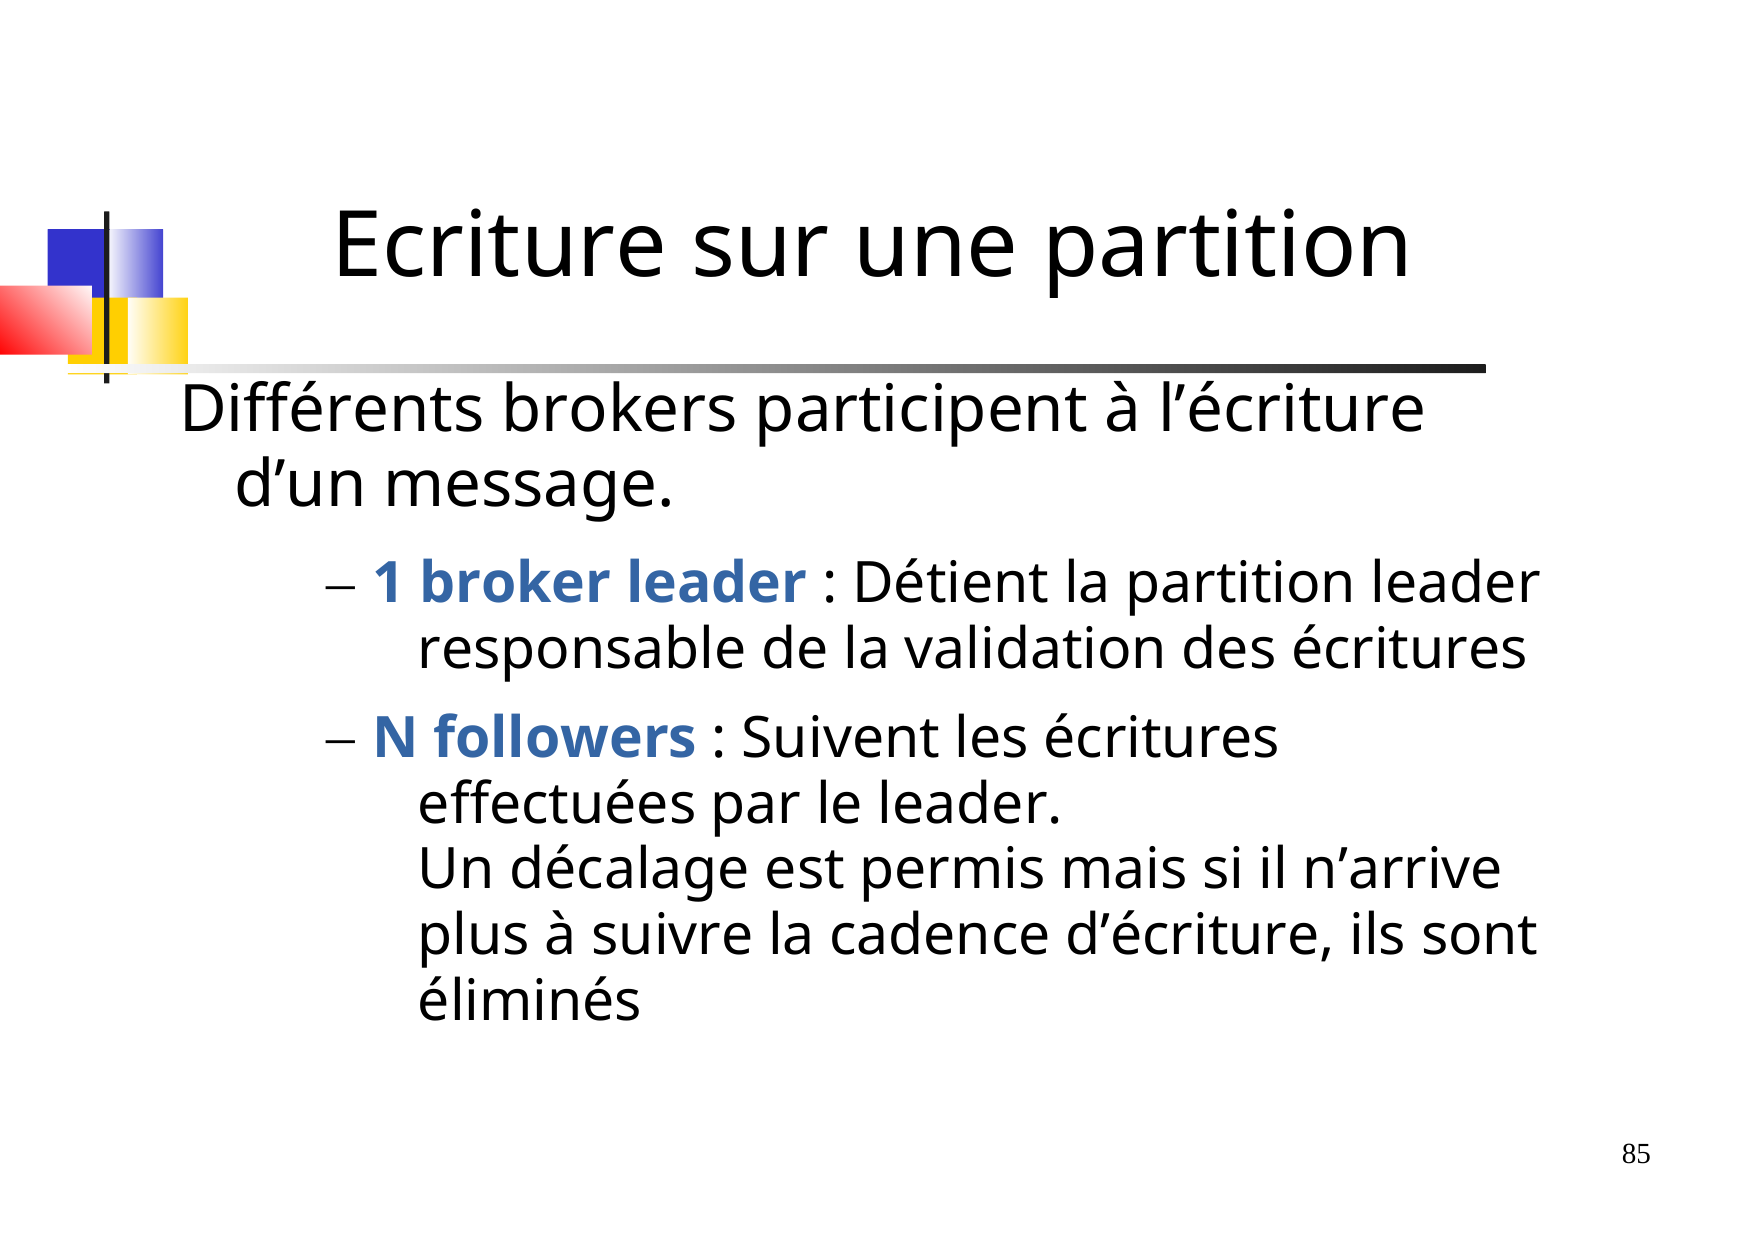

# Ecriture sur une partition
Différents brokers participent à l’écriture d’un message.
1 broker leader : Détient la partition leader responsable de la validation des écritures
N followers : Suivent les écritures effectuées par le leader.
Un décalage est permis mais si il n’arrive plus à suivre la cadence d’écriture, ils sont éliminés